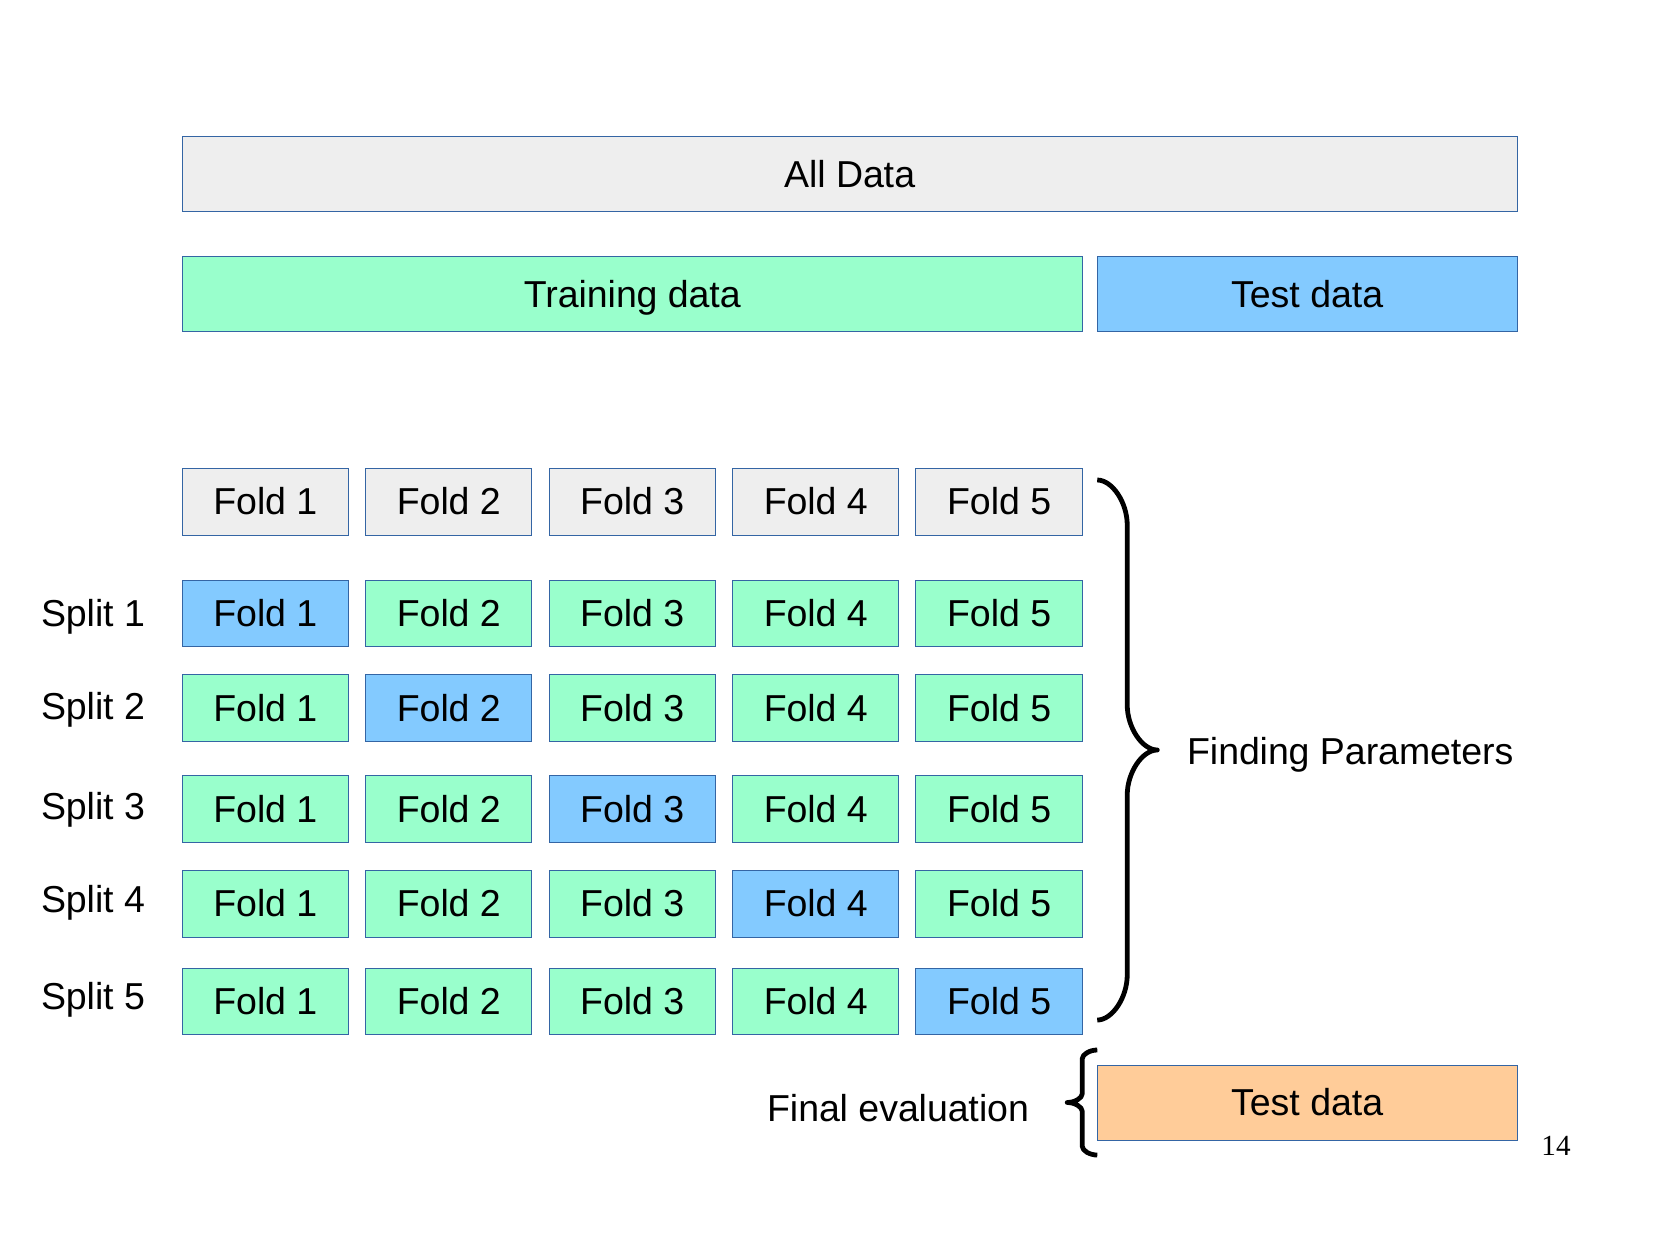

All Data
Training data
Test data
Fold 1
Fold 2
Fold 3
Fold 4
Fold 5
Fold 1
Fold 2
Fold 3
Fold 4
Fold 5
Split 1
Split 2
Split 3
Split 4
Split 5
Fold 1
Fold 2
Fold 3
Fold 4
Fold 5
Finding Parameters
Fold 1
Fold 2
Fold 3
Fold 4
Fold 5
Fold 1
Fold 2
Fold 3
Fold 4
Fold 5
Fold 1
Fold 2
Fold 3
Fold 4
Fold 5
Test data
Final evaluation
14